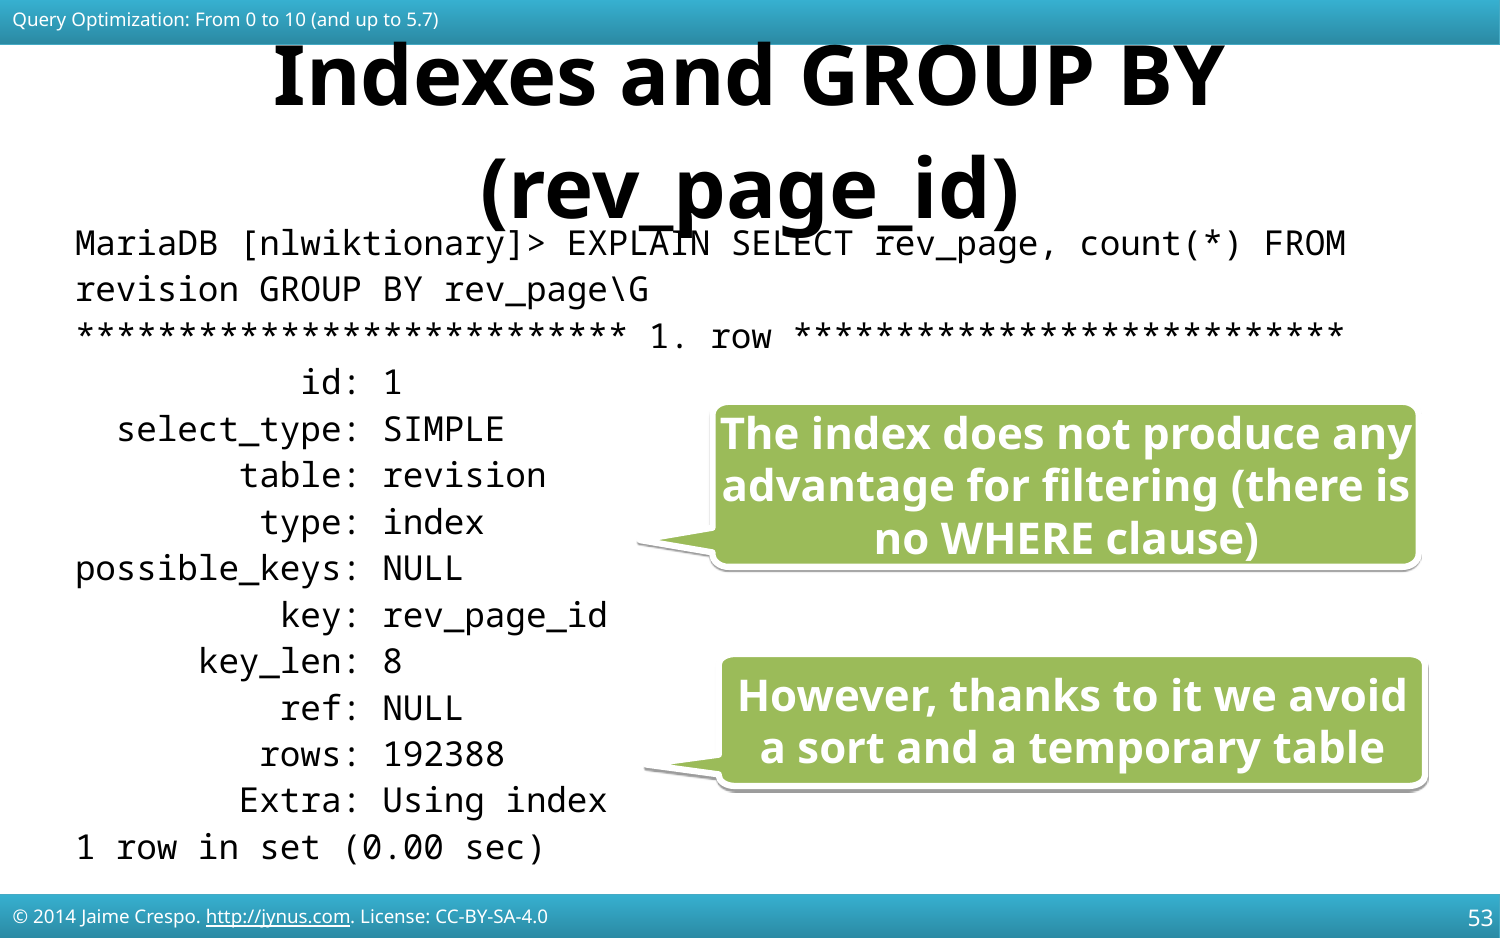

# Indexes and GROUP BY (rev_page_id)
MariaDB [nlwiktionary]> EXPLAIN SELECT rev_page, count(*) FROM revision GROUP BY rev_page\G
*************************** 1. row ***************************
 id: 1
 select_type: SIMPLE
 table: revision
 type: index
possible_keys: NULL
 key: rev_page_id
 key_len: 8
 ref: NULL
 rows: 192388
 Extra: Using index
1 row in set (0.00 sec)
The index does not produce any advantage for filtering (there is no WHERE clause)
However, thanks to it we avoid a sort and a temporary table